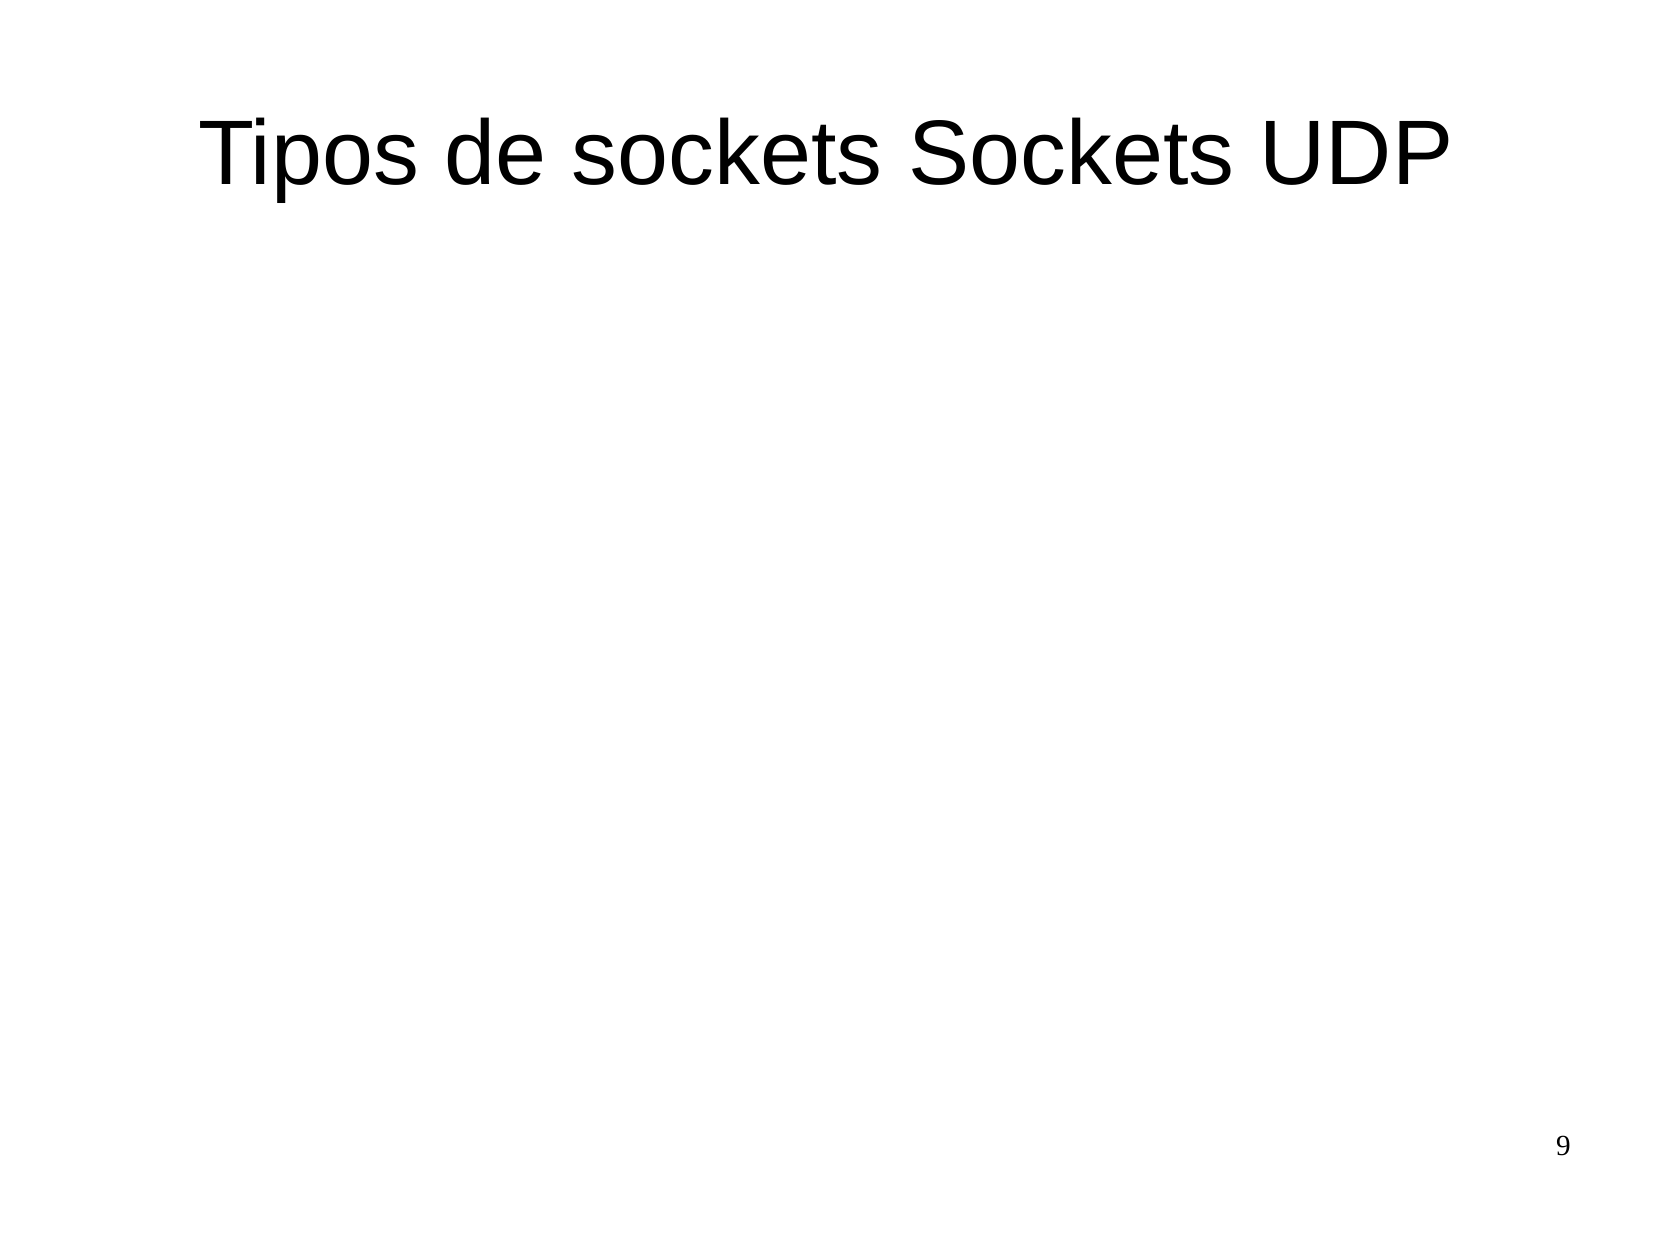

# Tipos de sockets Sockets UDP
9